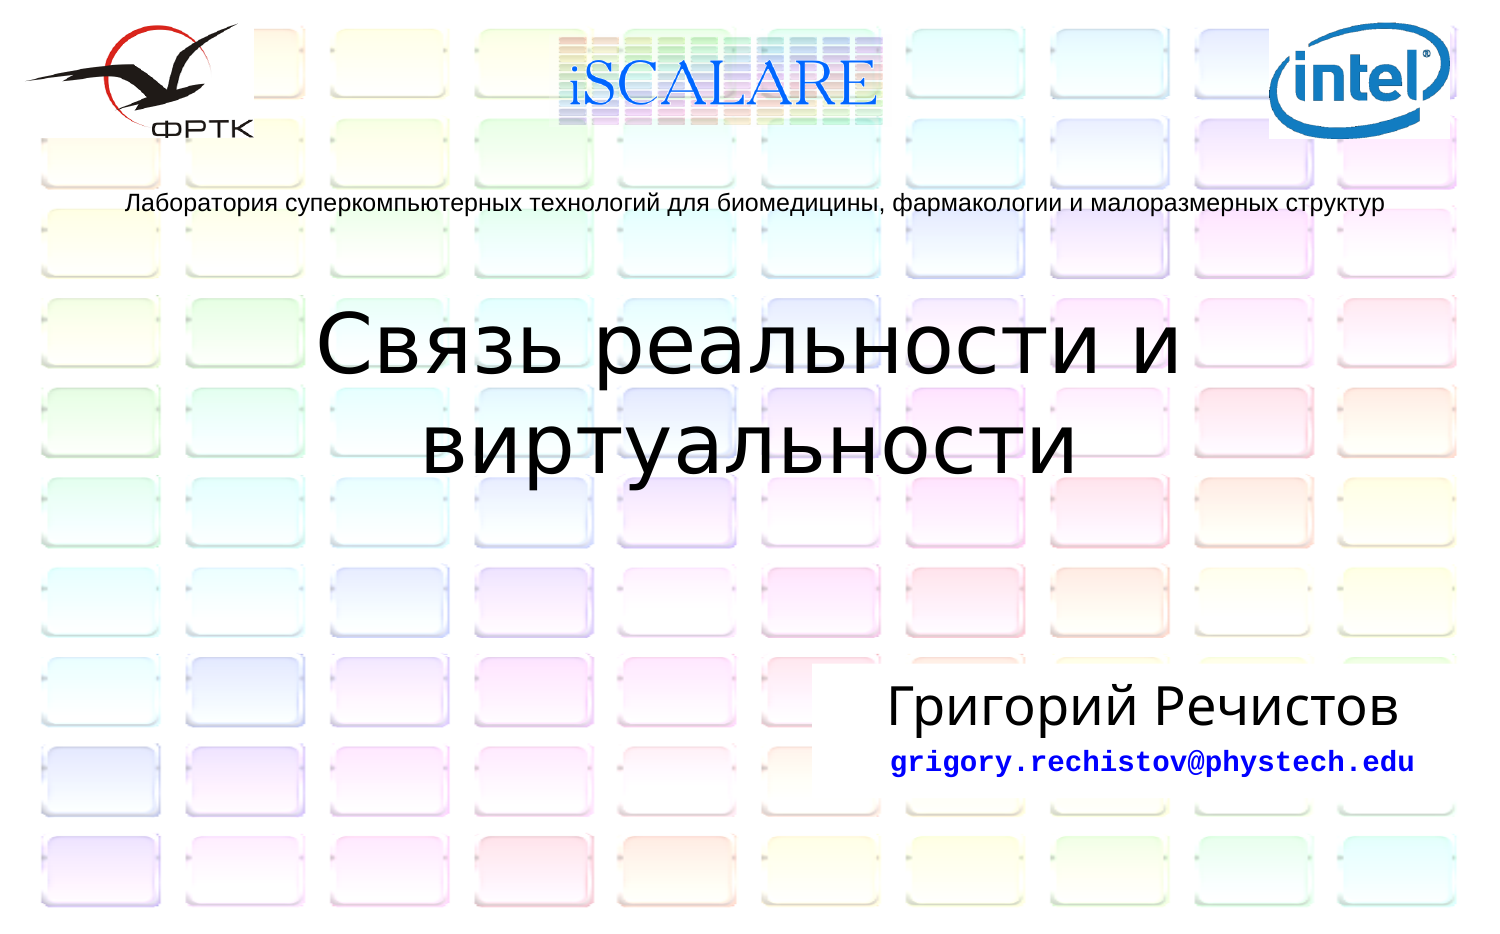

Лаборатория суперкомпьютерных технологий для биомедицины, фармакологии и малоразмерных структур
# Связь реальности и виртуальности
Григорий Речистов
 grigory.rechistov@phystech.edu